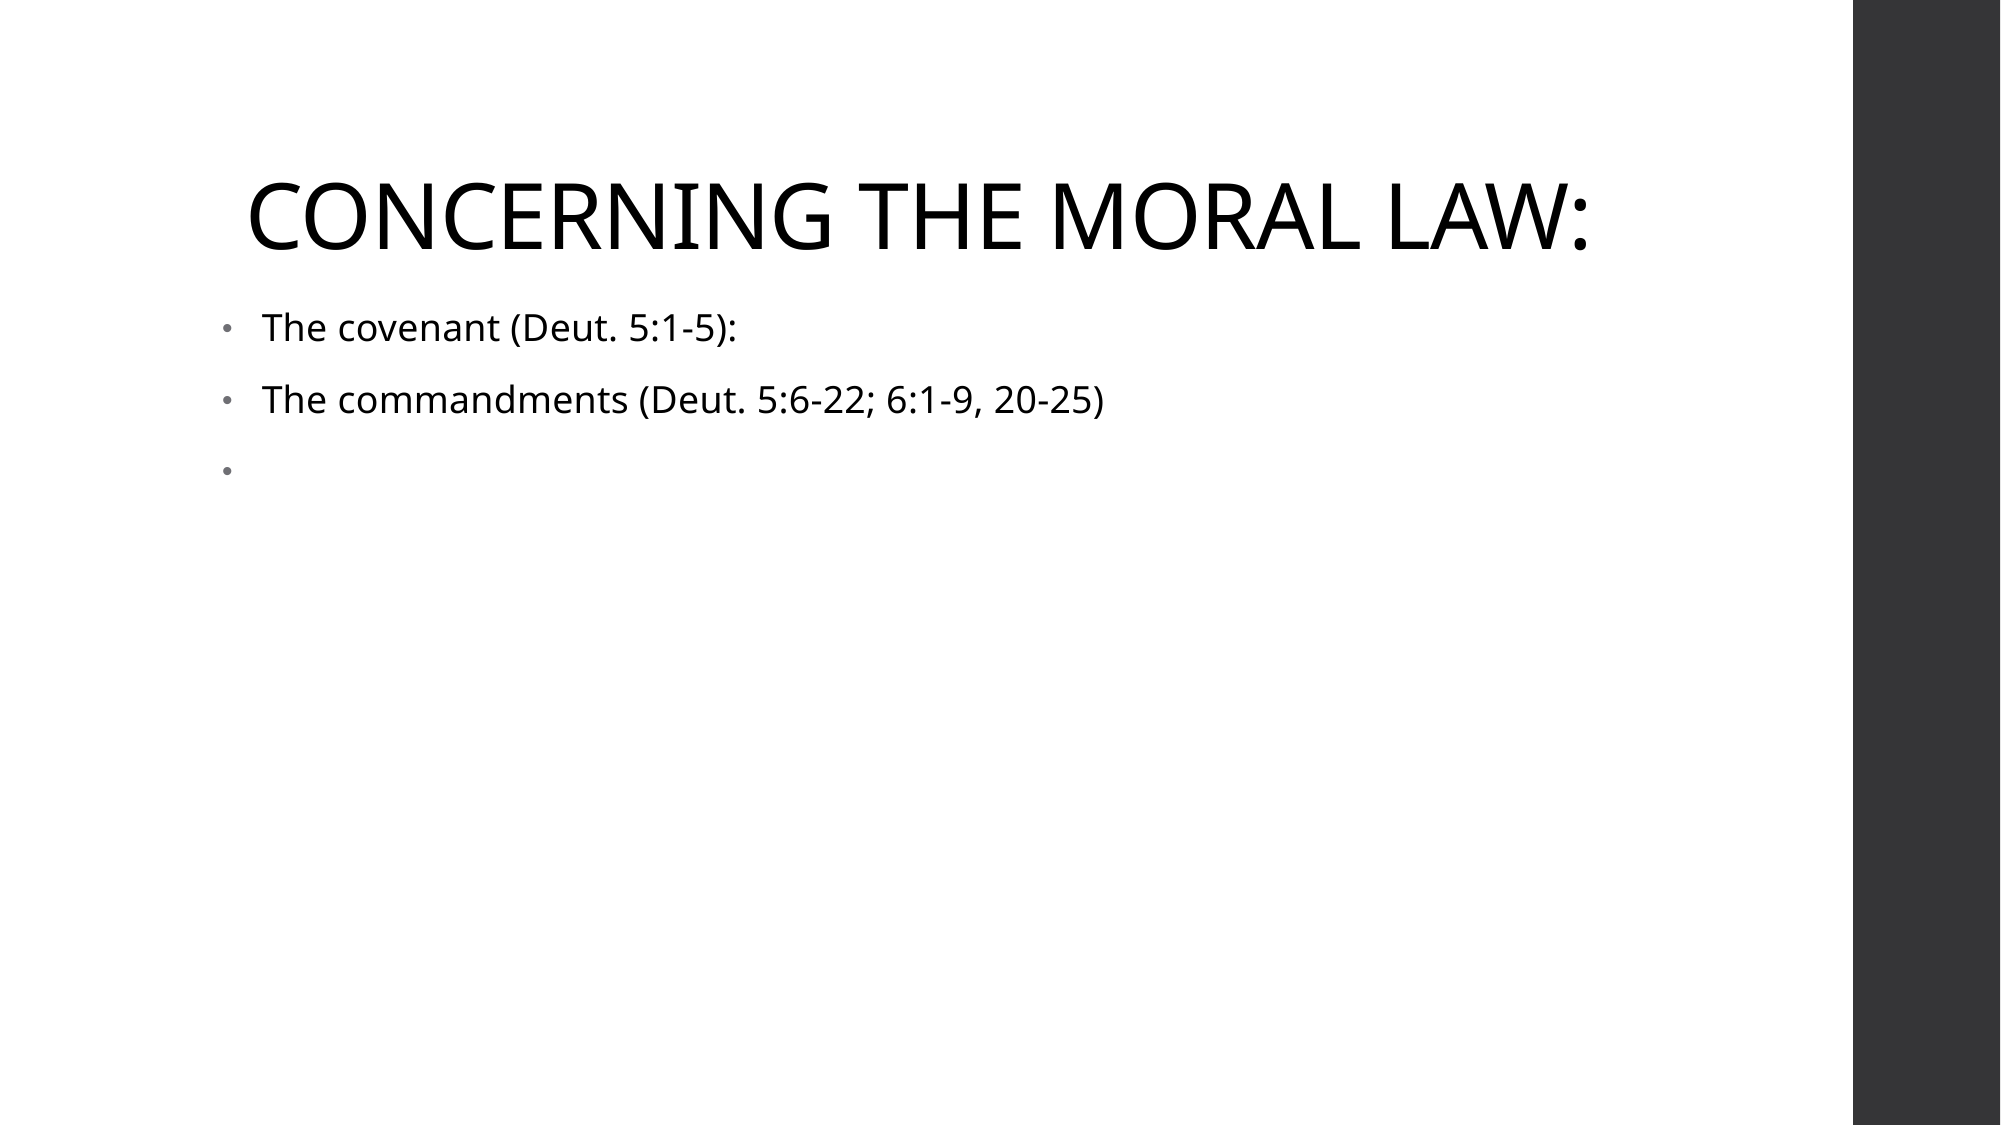

# CONCERNING THE MORAL LAW:
 The covenant (Deut. 5:1-5):
 The commandments (Deut. 5:6-22; 6:1-9, 20-25)